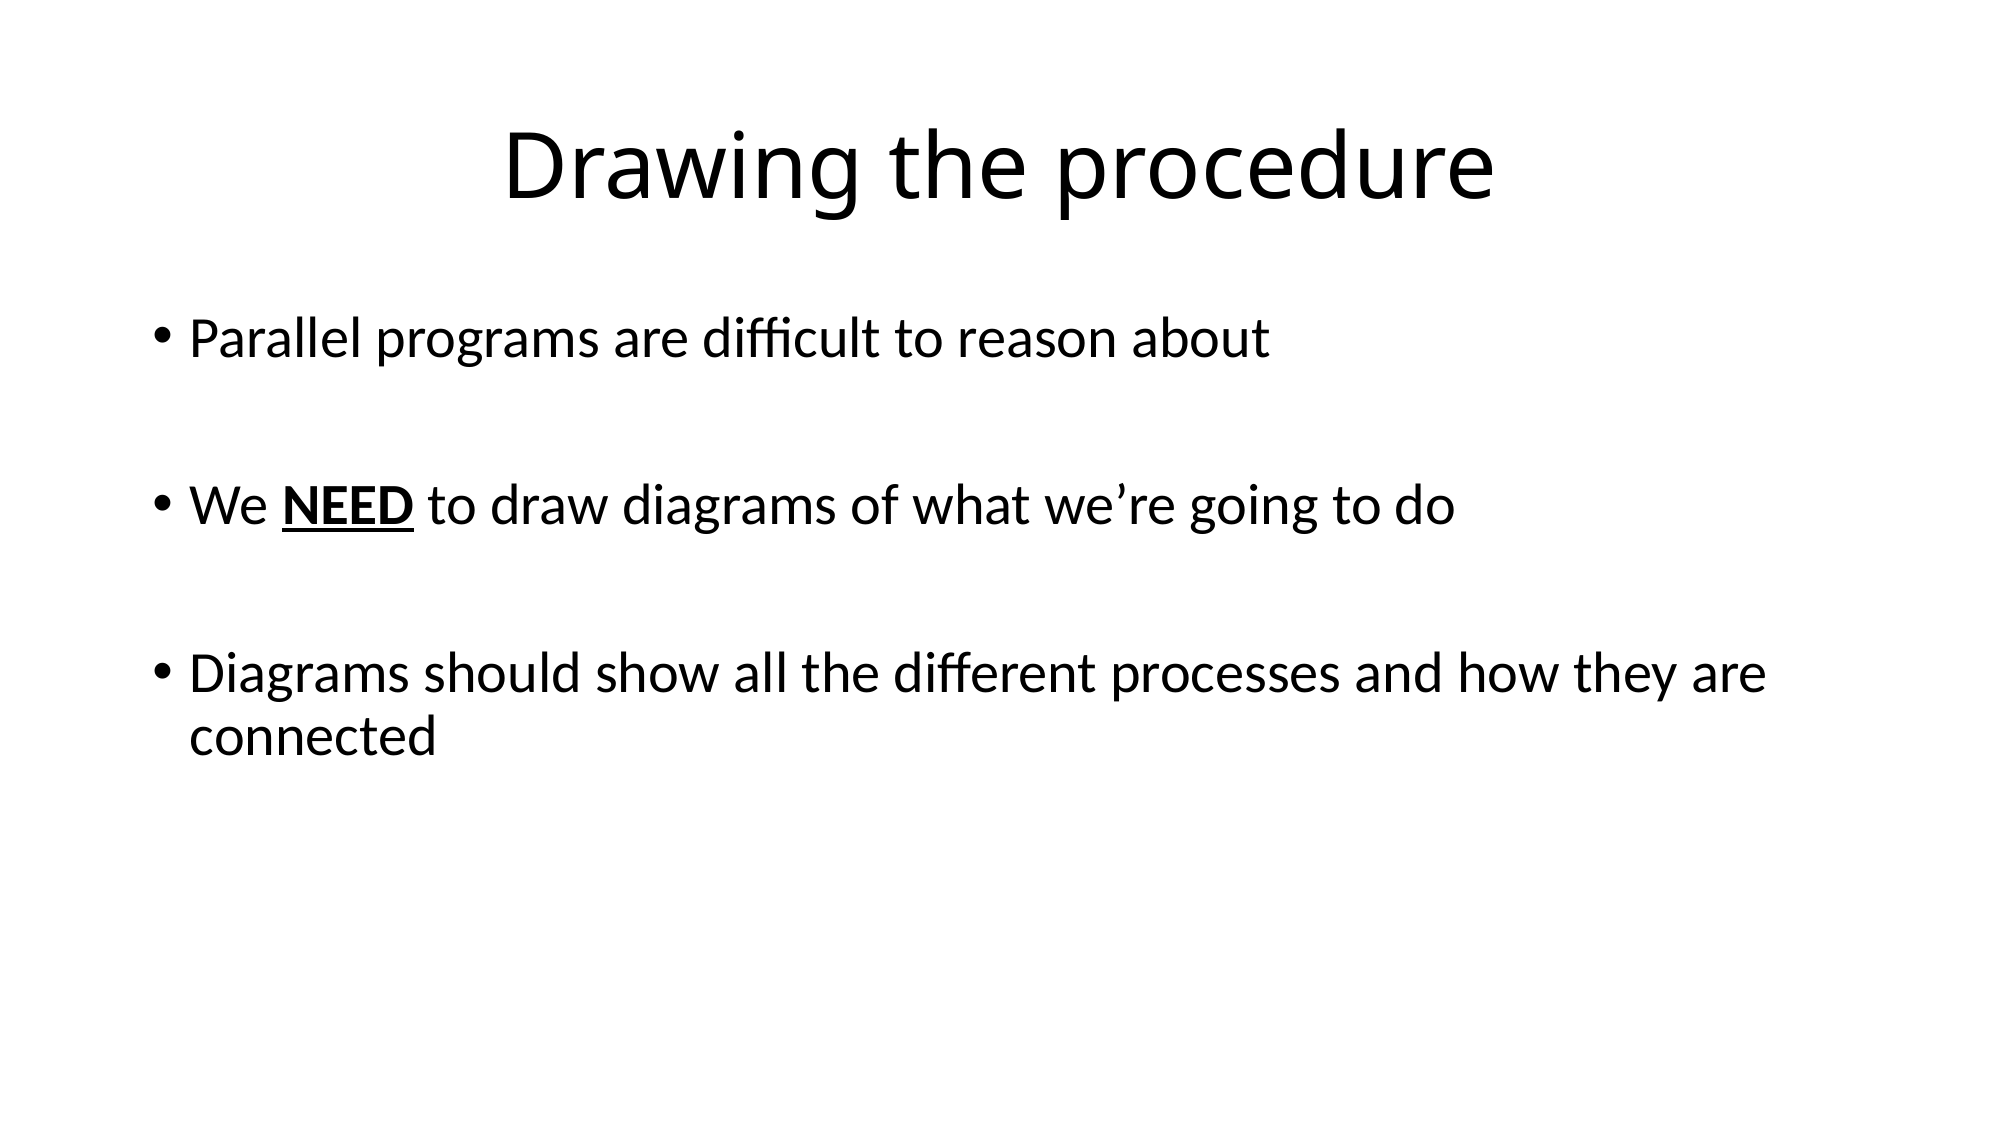

# Drawing the procedure
Parallel programs are difficult to reason about
We NEED to draw diagrams of what we’re going to do
Diagrams should show all the different processes and how they are connected